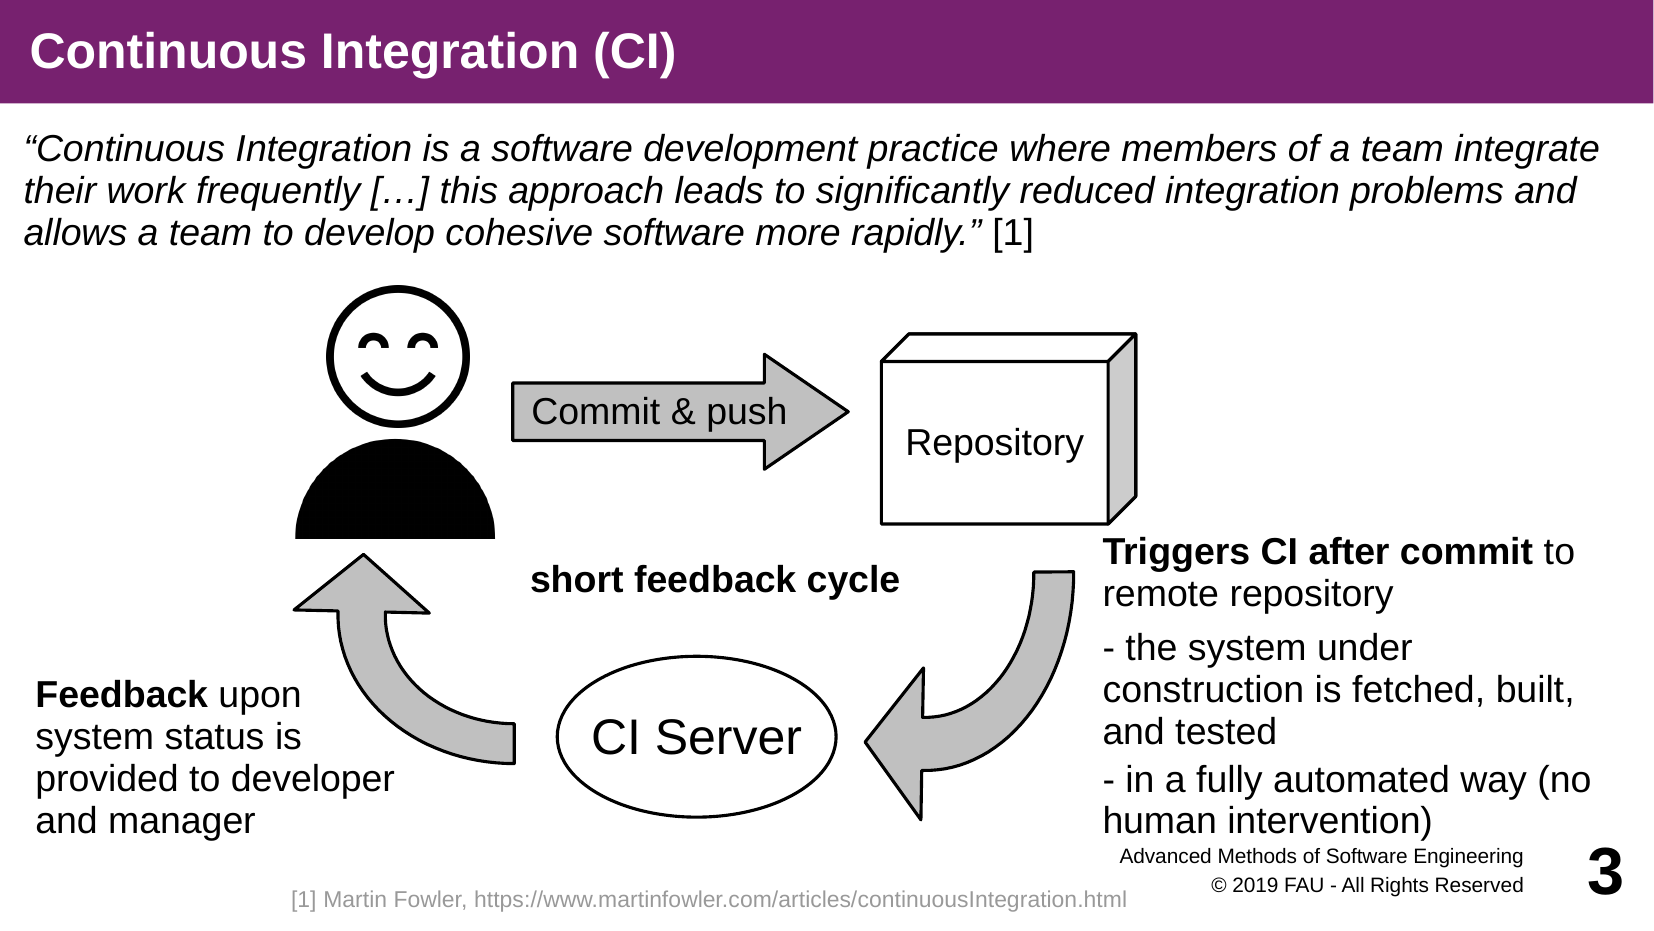

# Continuous Integration (CI)
“Continuous Integration is a software development practice where members of a team integrate their work frequently […] this approach leads to significantly reduced integration problems and allows a team to develop cohesive software more rapidly.” [1]
Repository
Commit & push
short feedback cycle
Triggers CI after commit to remote repository
- the system under construction is fetched, built, and tested
- in a fully automated way (no human intervention)
CI Server
Feedback upon system status is provided to developer and manager
Advanced Methods of Software Engineering
3
[1] Martin Fowler, https://www.martinfowler.com/articles/continuousIntegration.html
© 2019 FAU - All Rights Reserved